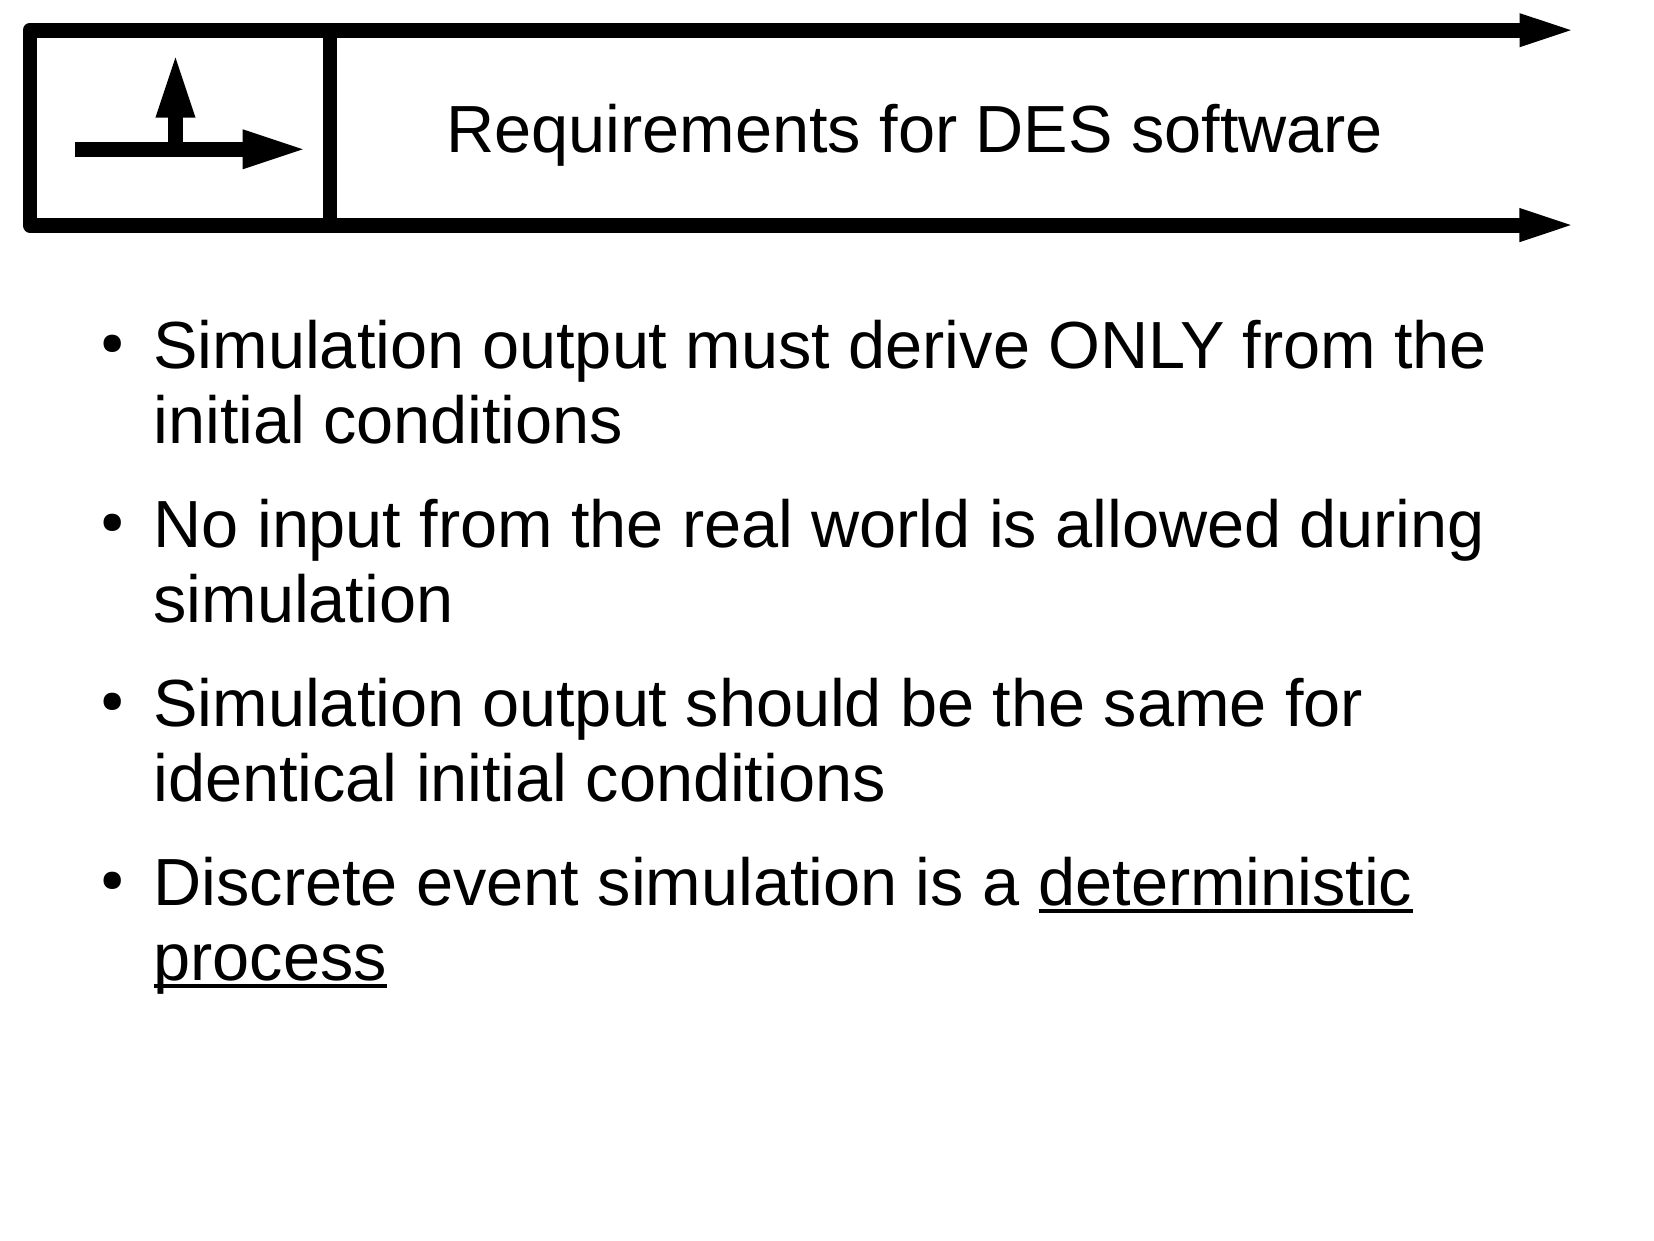

# Requirements for DES software
Simulation output must derive ONLY from the initial conditions
No input from the real world is allowed during simulation
Simulation output should be the same for identical initial conditions
Discrete event simulation is a deterministic process